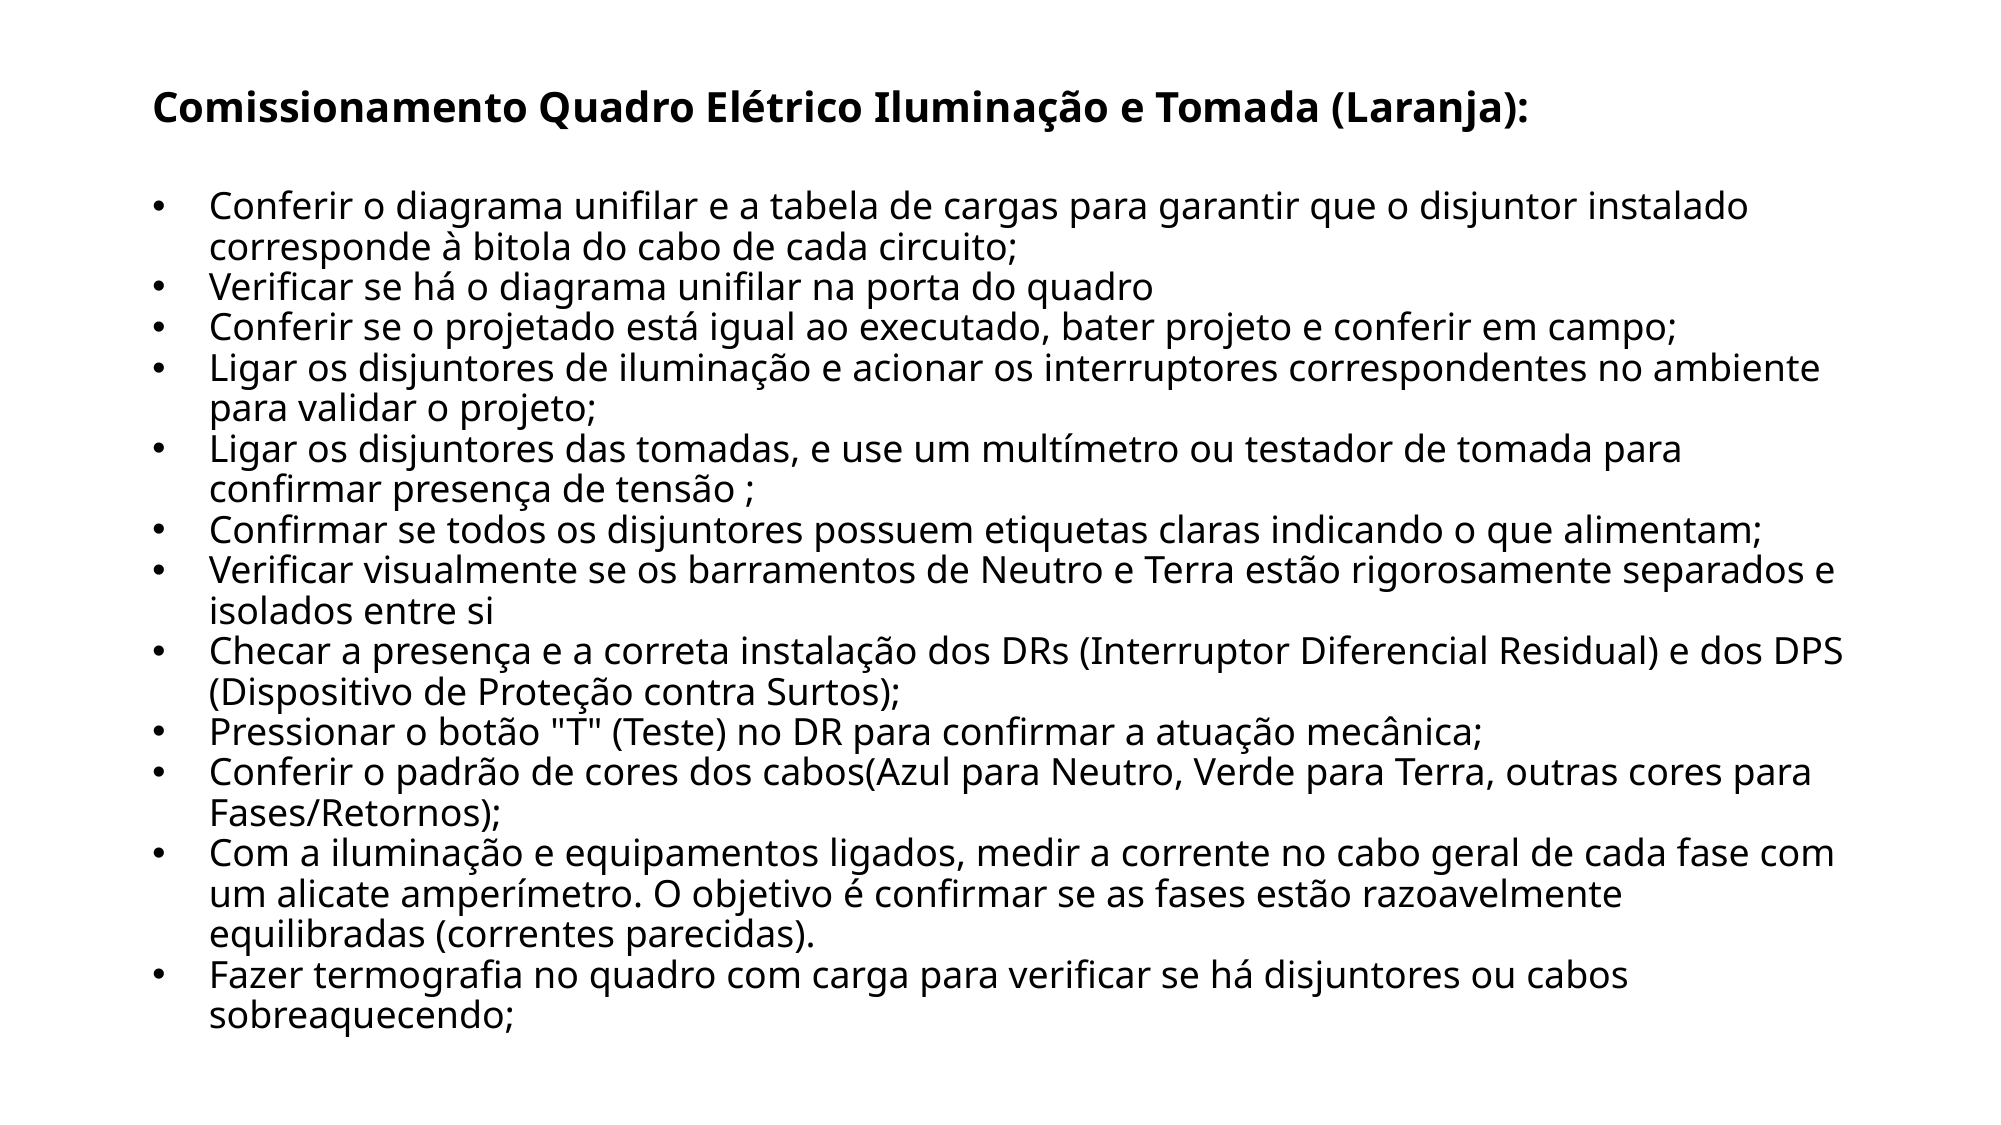

# Comissionamento Quadro Elétrico Iluminação e Tomada (Laranja):
Conferir o diagrama unifilar e a tabela de cargas para garantir que o disjuntor instalado corresponde à bitola do cabo de cada circuito;
Verificar se há o diagrama unifilar na porta do quadro
Conferir se o projetado está igual ao executado, bater projeto e conferir em campo;
Ligar os disjuntores de iluminação e acionar os interruptores correspondentes no ambiente para validar o projeto;
Ligar os disjuntores das tomadas, e use um multímetro ou testador de tomada para confirmar presença de tensão ;
Confirmar se todos os disjuntores possuem etiquetas claras indicando o que alimentam;
Verificar visualmente se os barramentos de Neutro e Terra estão rigorosamente separados e isolados entre si
Checar a presença e a correta instalação dos DRs (Interruptor Diferencial Residual) e dos DPS (Dispositivo de Proteção contra Surtos);
Pressionar o botão "T" (Teste) no DR para confirmar a atuação mecânica;
Conferir o padrão de cores dos cabos(Azul para Neutro, Verde para Terra, outras cores para Fases/Retornos);
Com a iluminação e equipamentos ligados, medir a corrente no cabo geral de cada fase com um alicate amperímetro. O objetivo é confirmar se as fases estão razoavelmente equilibradas (correntes parecidas).
Fazer termografia no quadro com carga para verificar se há disjuntores ou cabos sobreaquecendo;